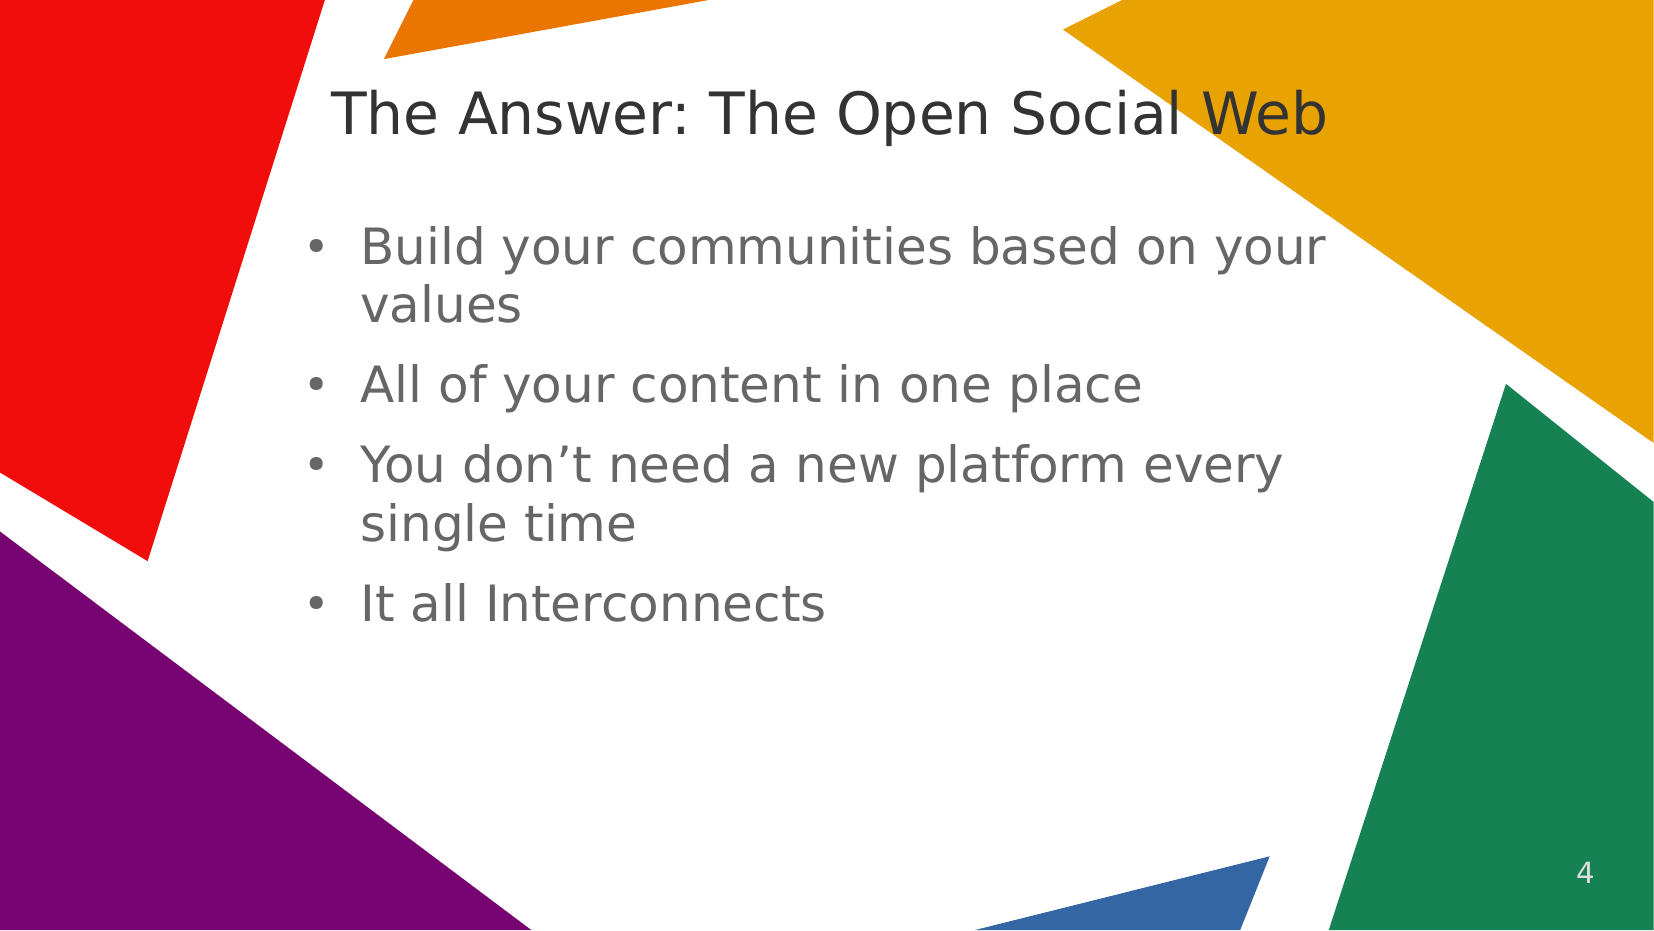

# The Answer: The Open Social Web
Build your communities based on your values
All of your content in one place
You don’t need a new platform every single time
It all Interconnects
4